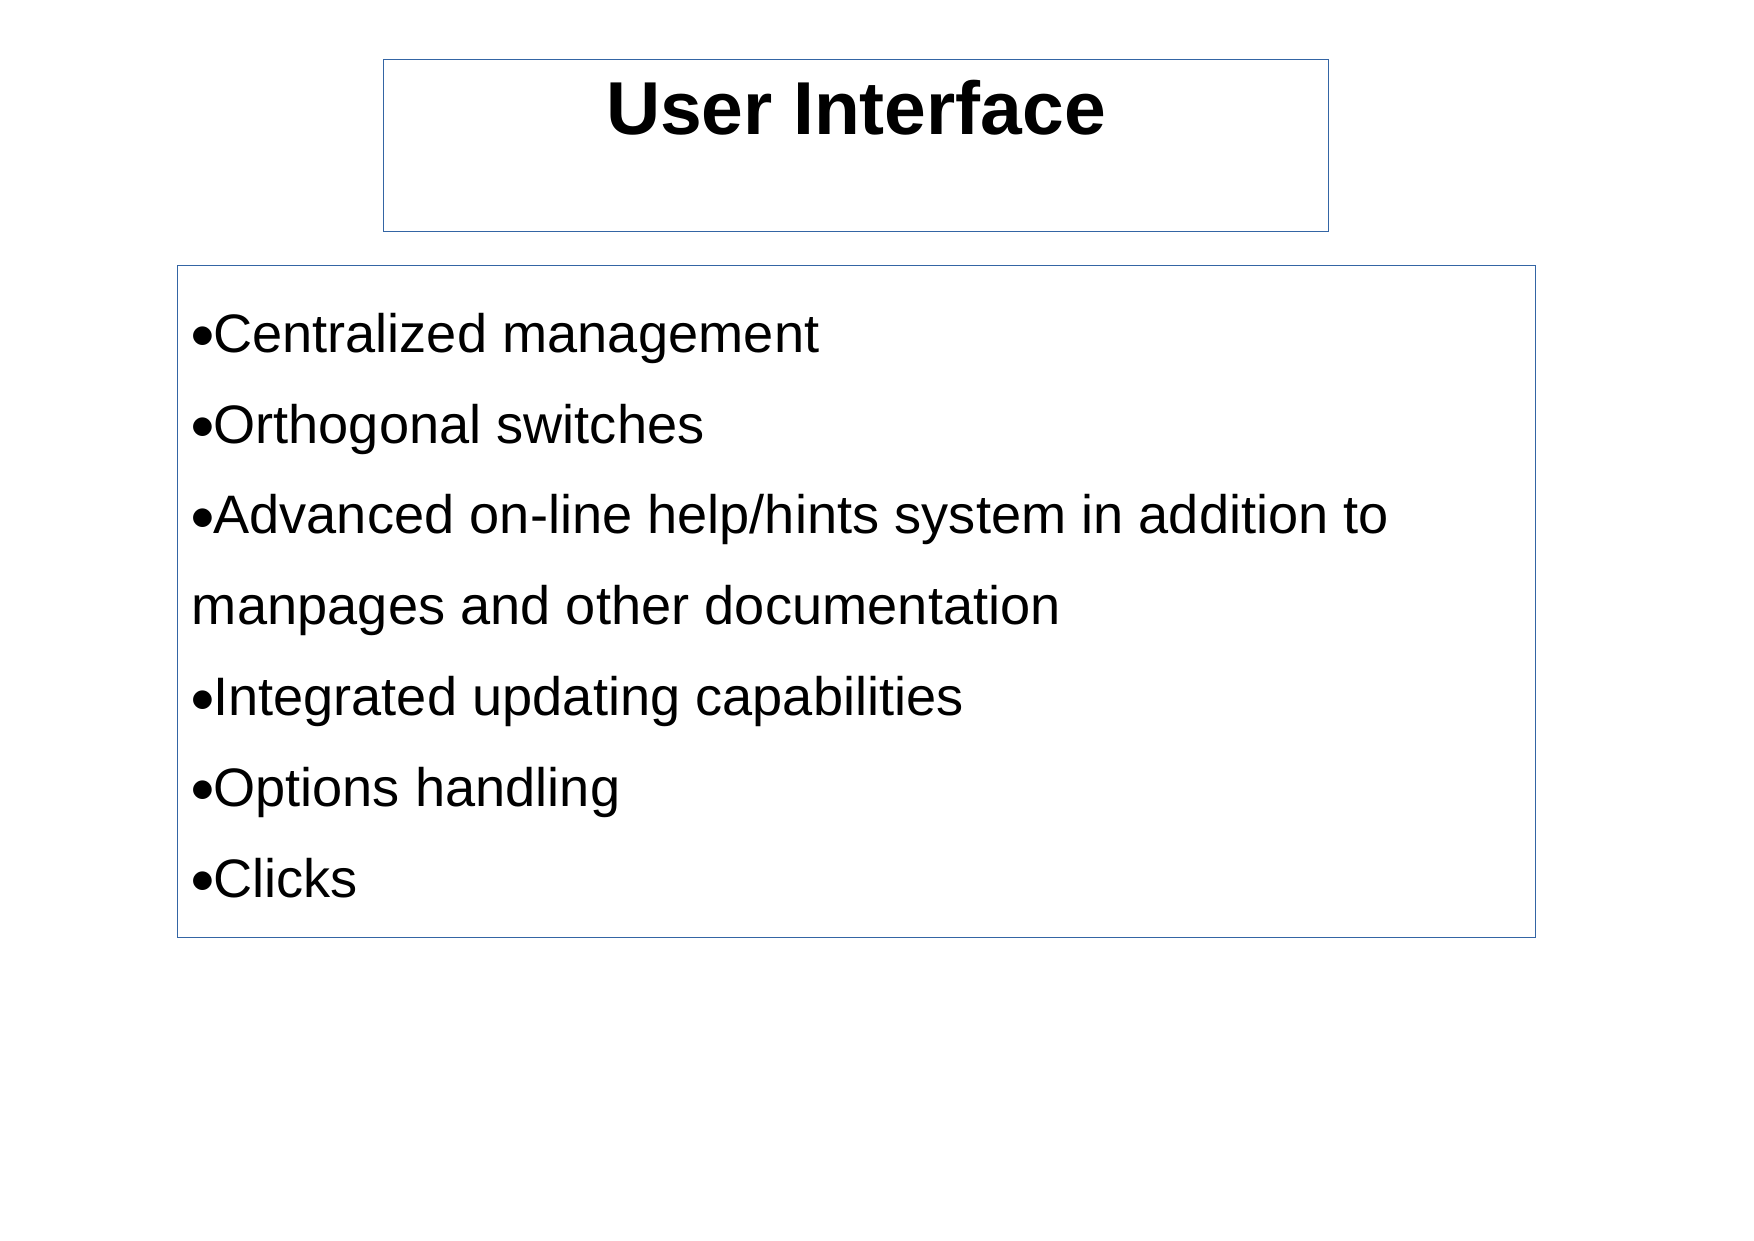

User Interface
Centralized management
Orthogonal switches
Advanced on-line help/hints system in addition to manpages and other documentation
Integrated updating capabilities
Options handling
Clicks